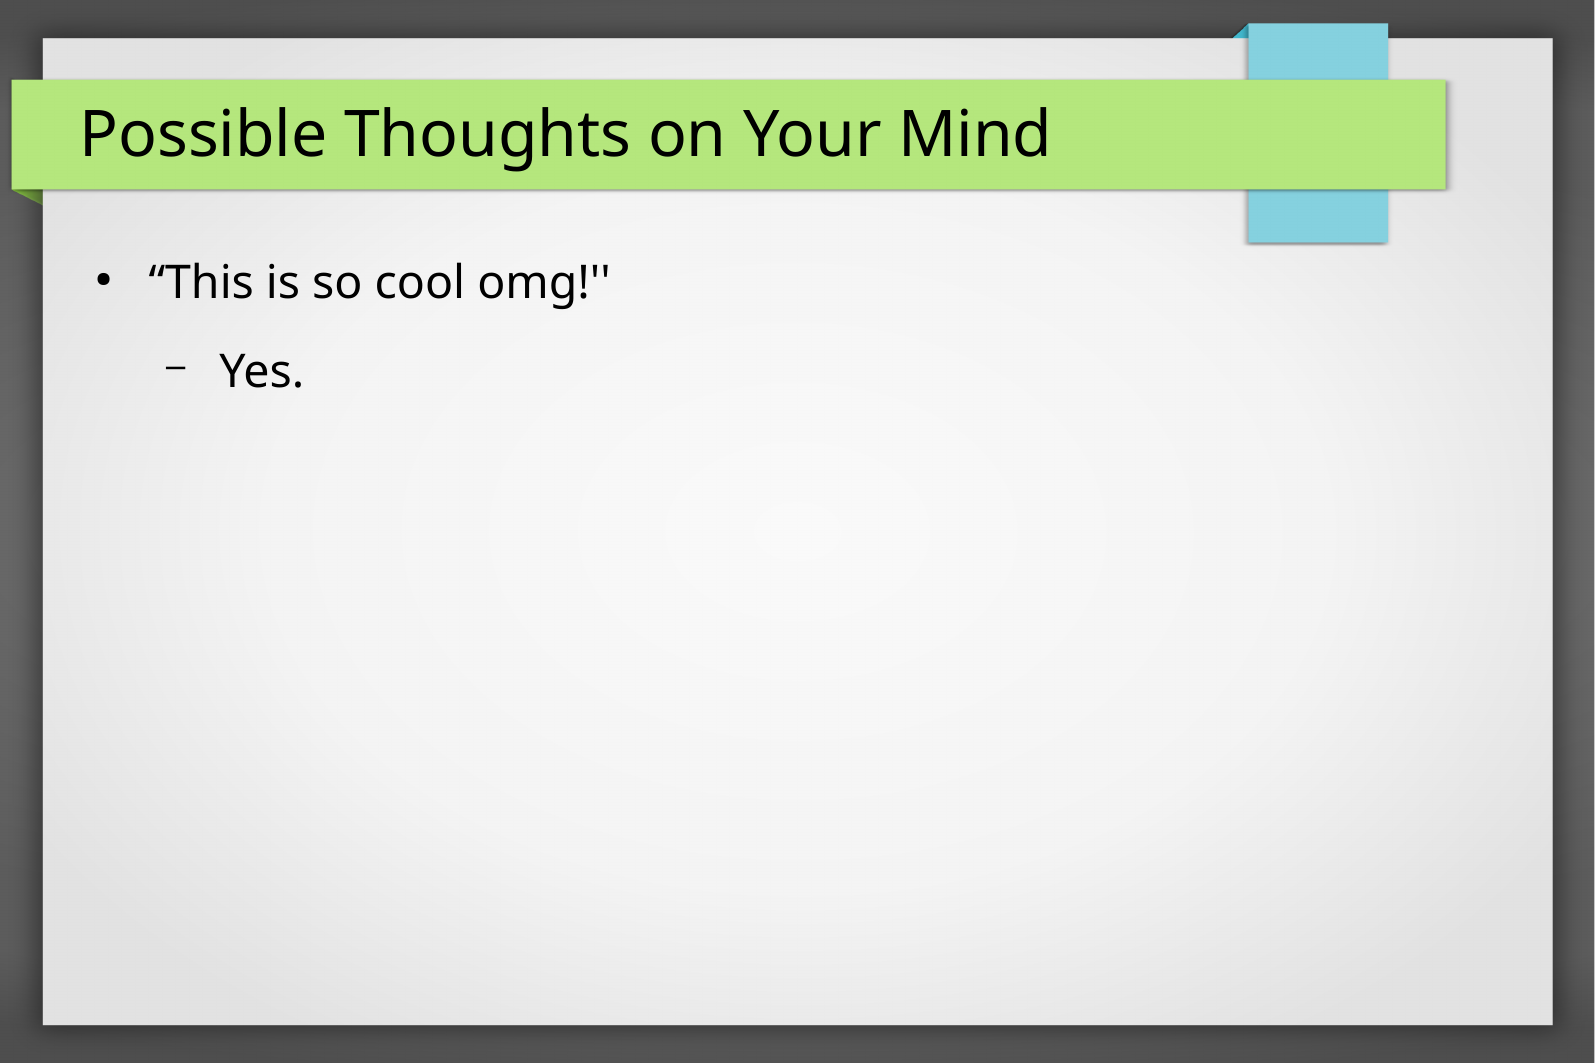

# Possible Thoughts on Your Mind
“This is so cool omg!''
Yes.